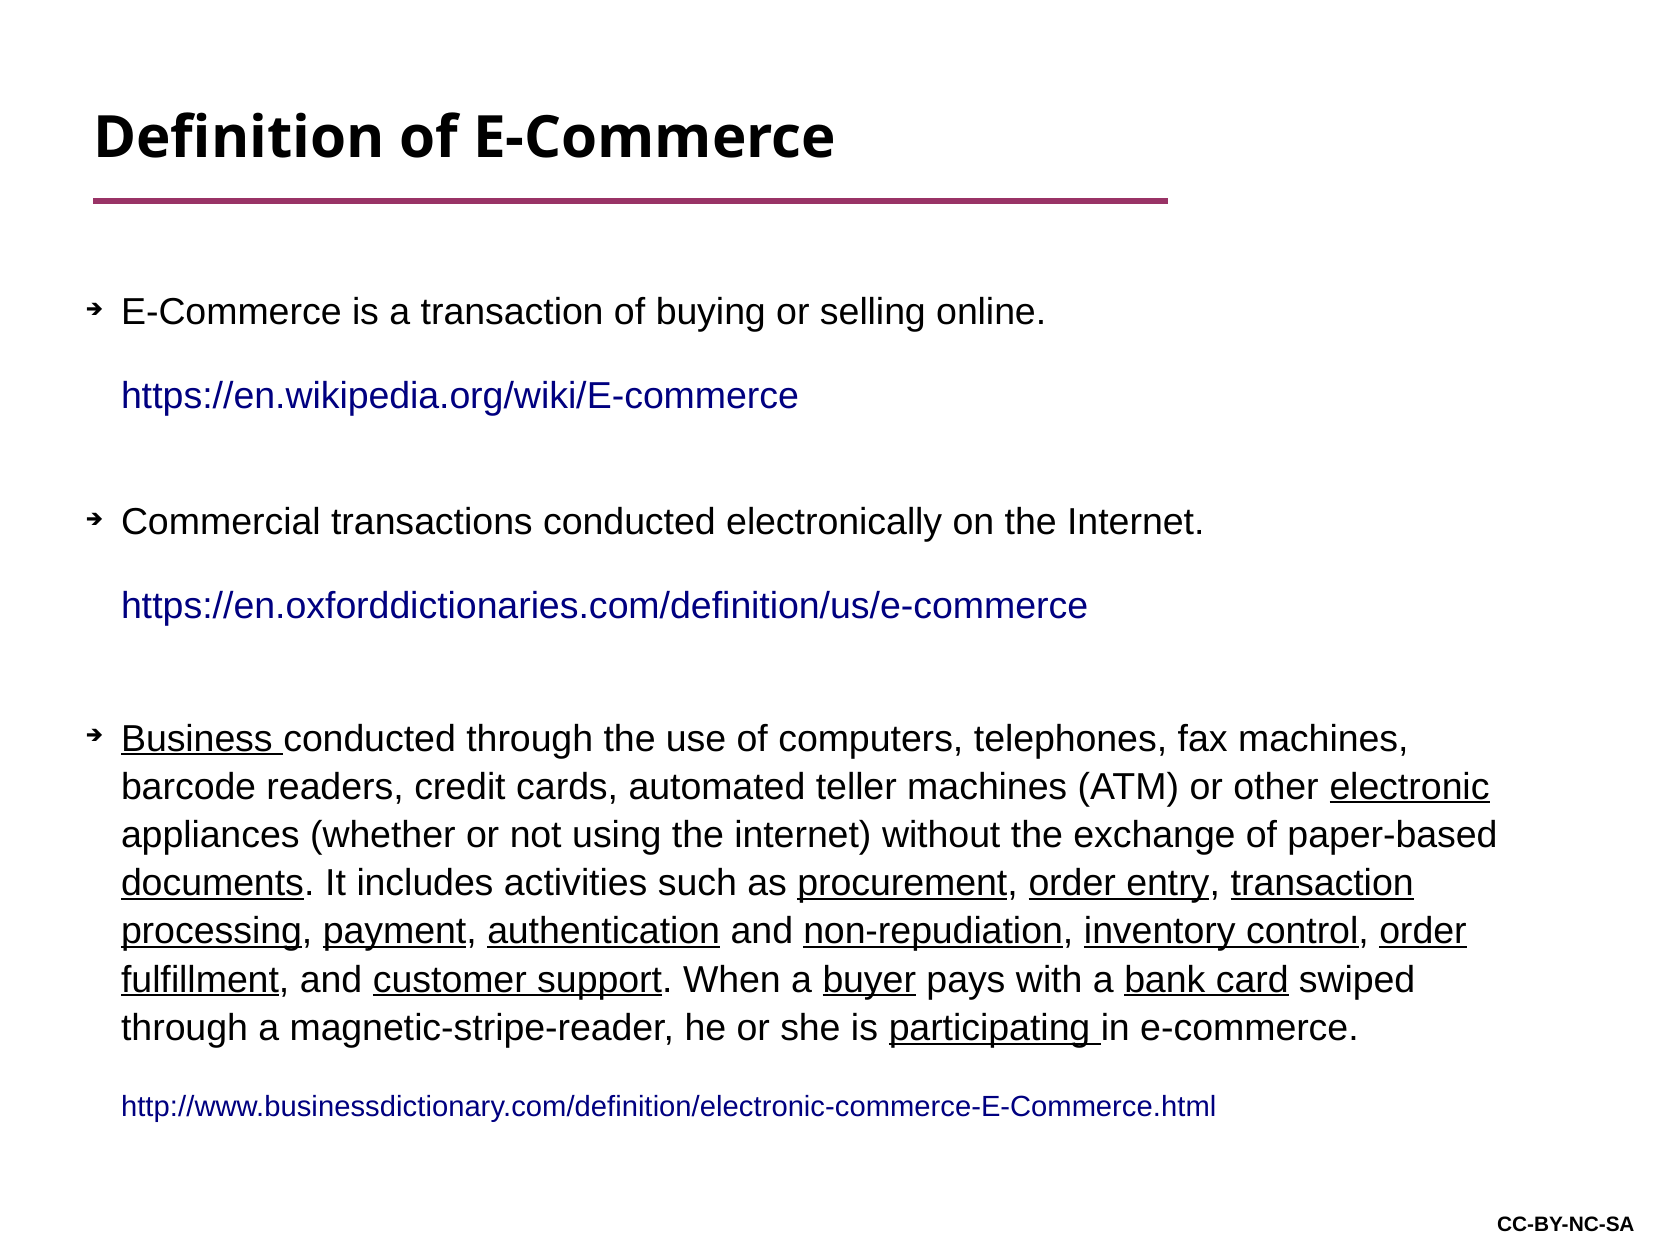

# Definition of E-Commerce
E-Commerce is a transaction of buying or selling online.
https://en.wikipedia.org/wiki/E-commerce
Commercial transactions conducted electronically on the Internet.
https://en.oxforddictionaries.com/definition/us/e-commerce
Business conducted through the use of computers, telephones, fax machines, barcode readers, credit cards, automated teller machines (ATM) or other electronic appliances (whether or not using the internet) without the exchange of paper-based documents. It includes activities such as procurement, order entry, transaction processing, payment, authentication and non-repudiation, inventory control, order fulfillment, and customer support. When a buyer pays with a bank card swiped through a magnetic-stripe-reader, he or she is participating in e-commerce.
http://www.businessdictionary.com/definition/electronic-commerce-E-Commerce.html
CC-BY-NC-SA